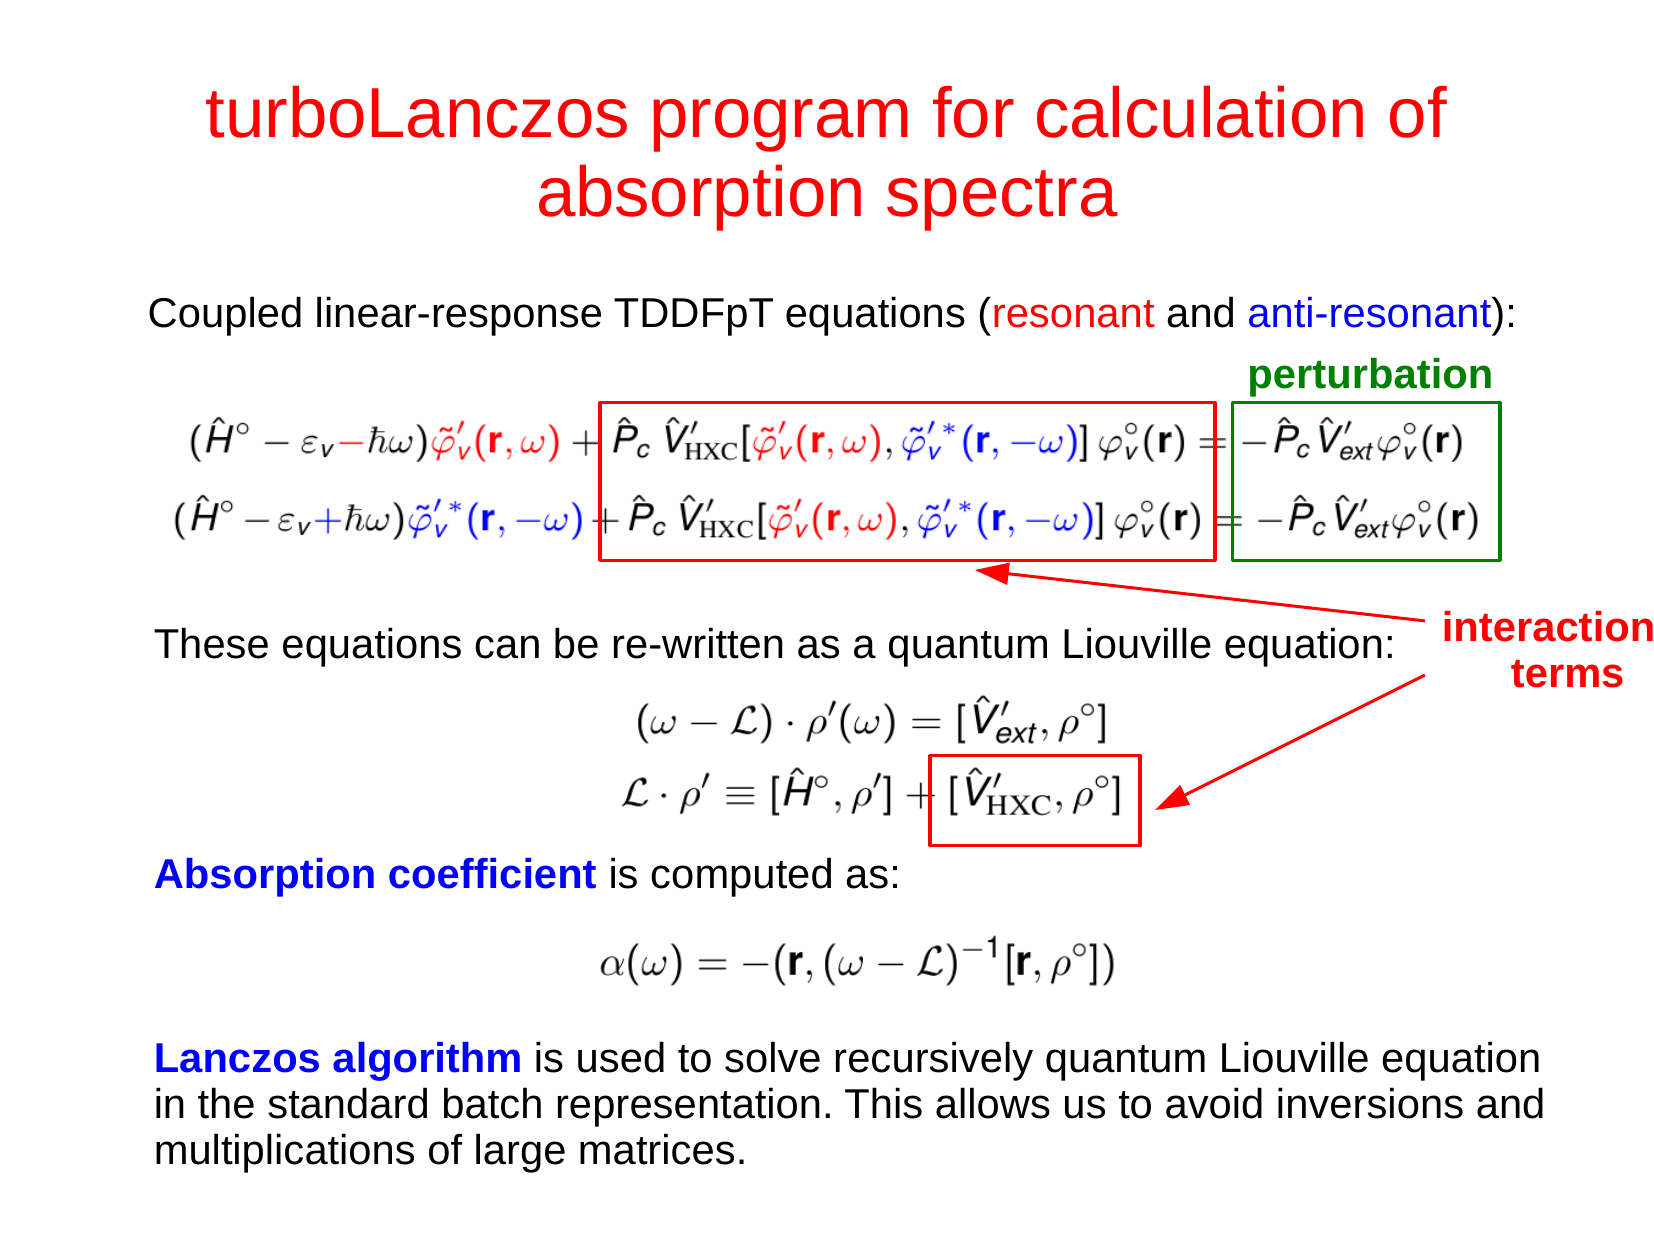

turboLanczos program for calculation of absorption spectra
Coupled linear-response TDDFpT equations (resonant and anti-resonant):
 perturbation
interaction terms
These equations can be re-written as a quantum Liouville equation:
# Absorption coefficient is computed as:
Lanczos algorithm is used to solve recursively quantum Liouville equation in the standard batch representation. This allows us to avoid inversions and multiplications of large matrices.